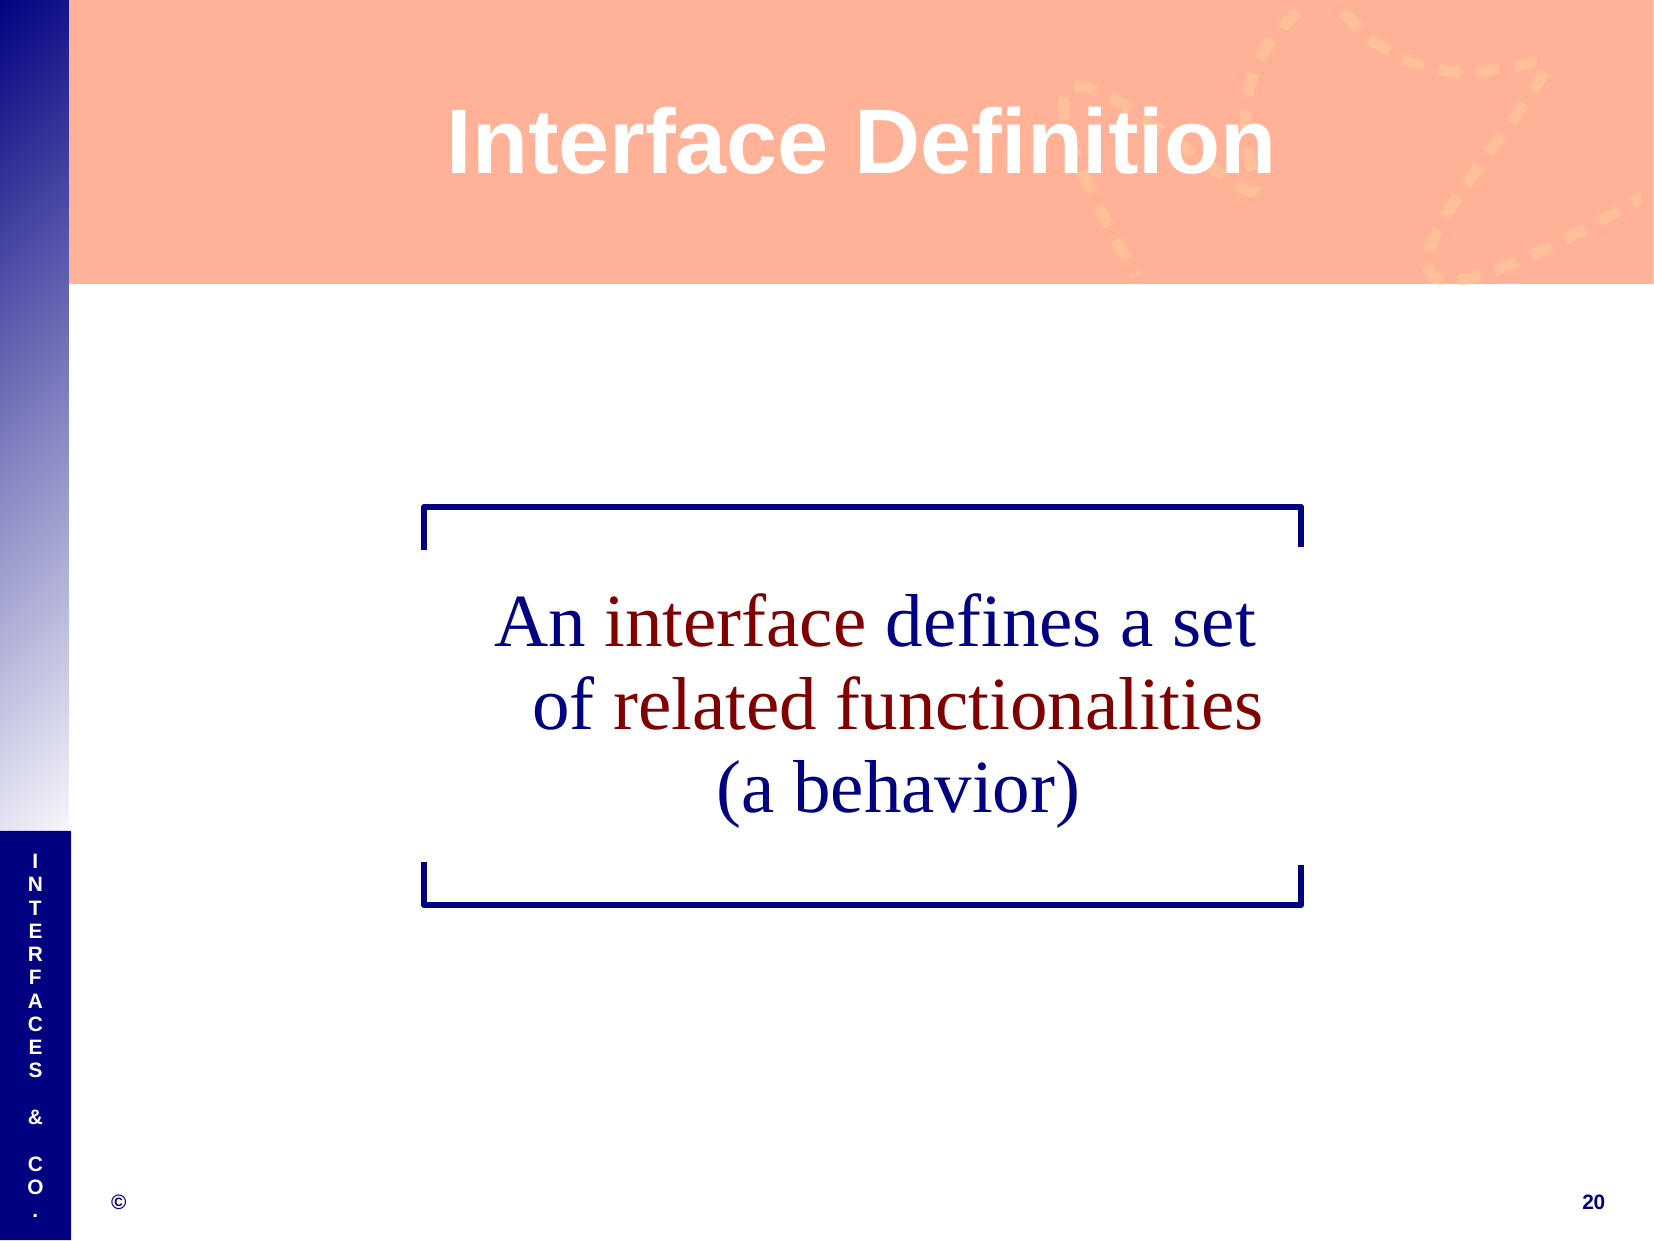

# Interface Definition
An interface defines a set of related functionalities (a behavior)
I
N
T
E
R
F
A
C
E
S
&
C
O
.